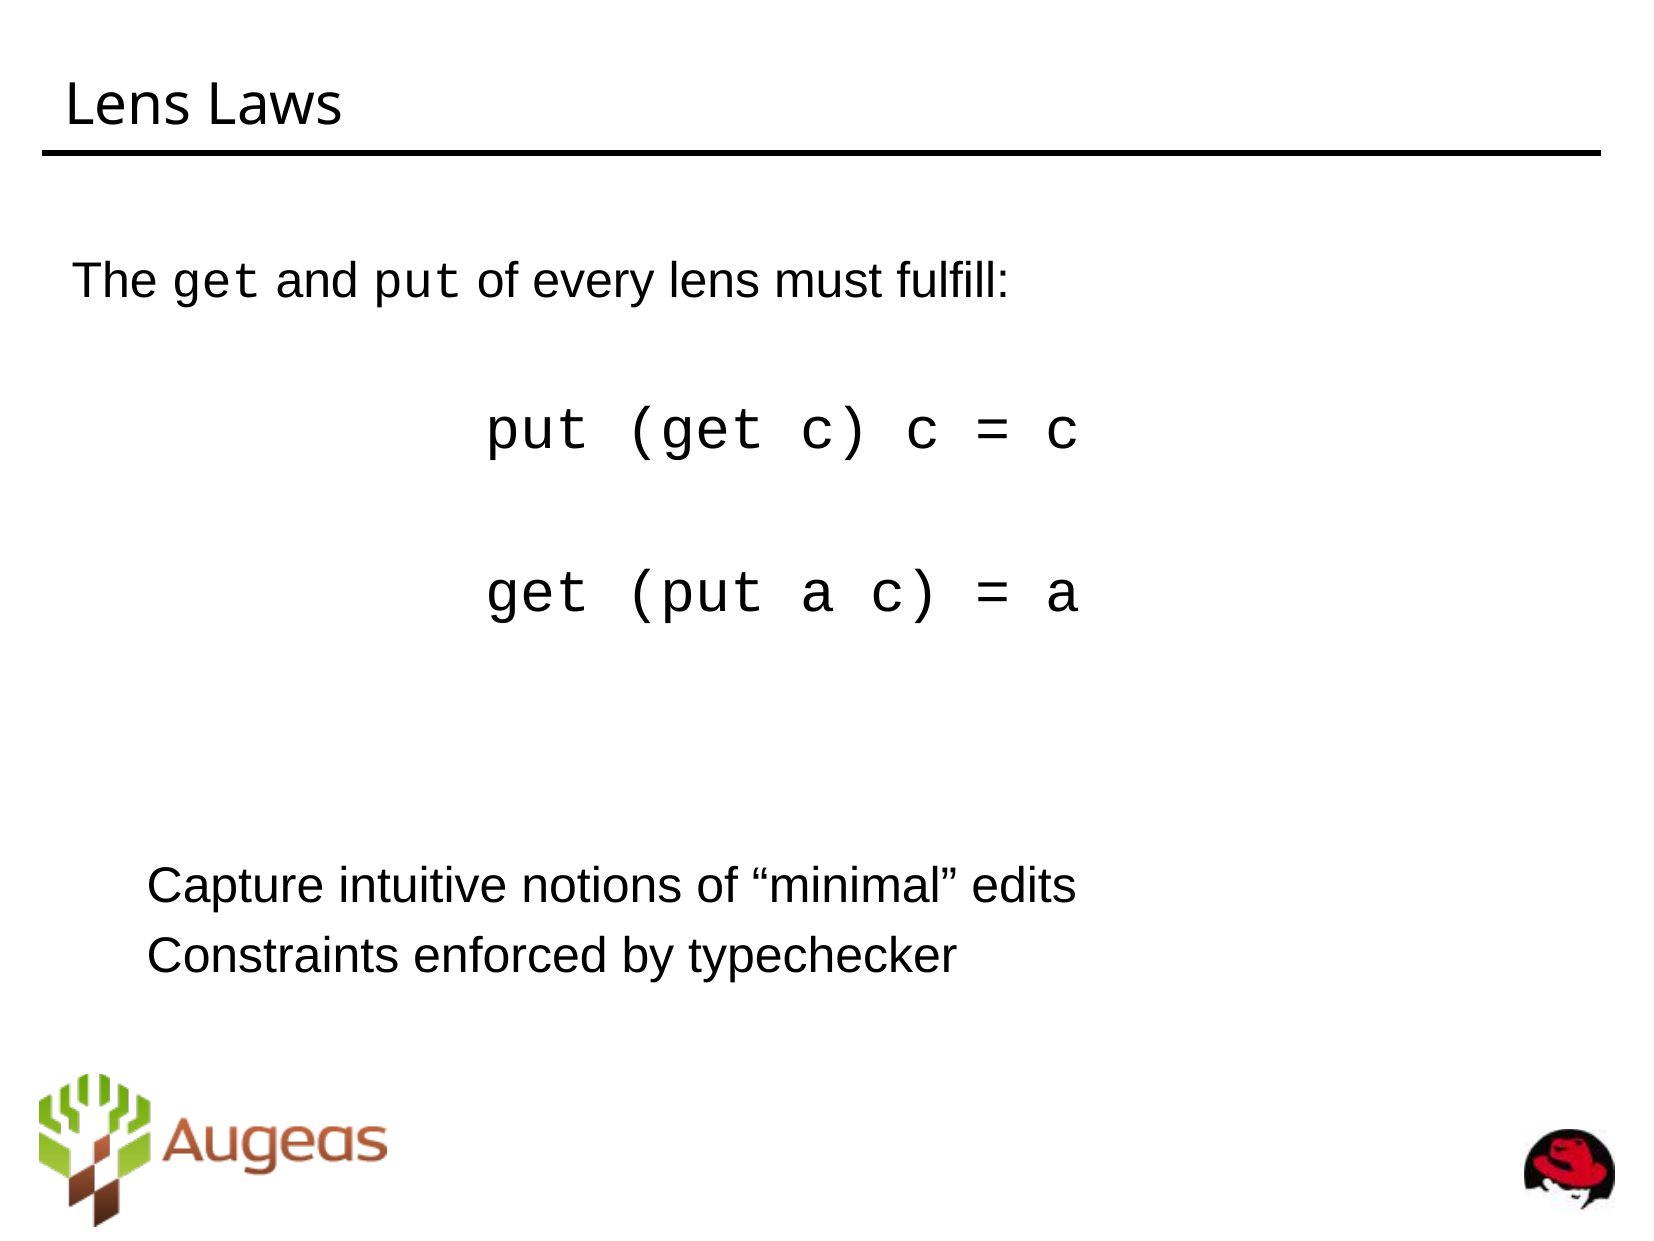

# Lens Laws
The get and put of every lens must fulfill:
put (get c) c = c
get (put a c) = a
Capture intuitive notions of “minimal” edits
Constraints enforced by typechecker